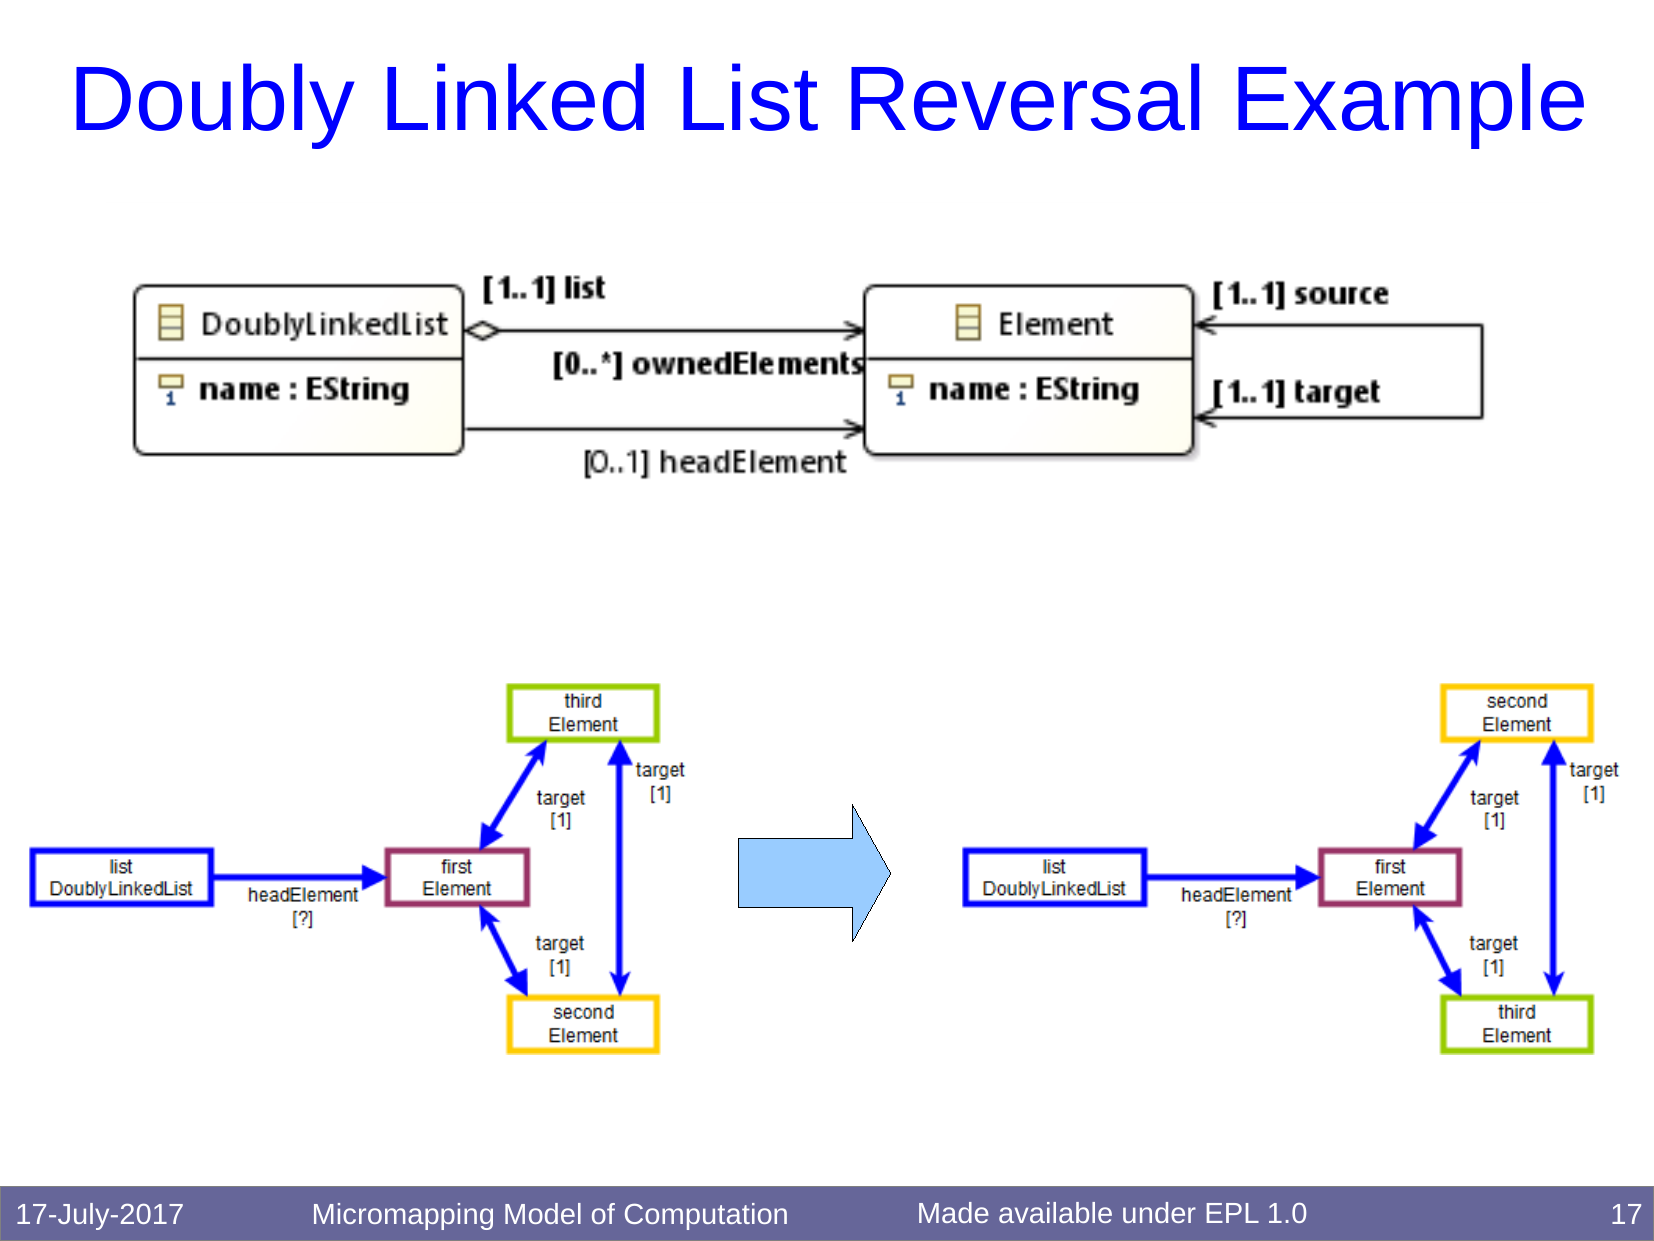

# Doubly Linked List Reversal Example
17-July-2017
Micromapping Model of Computation
17